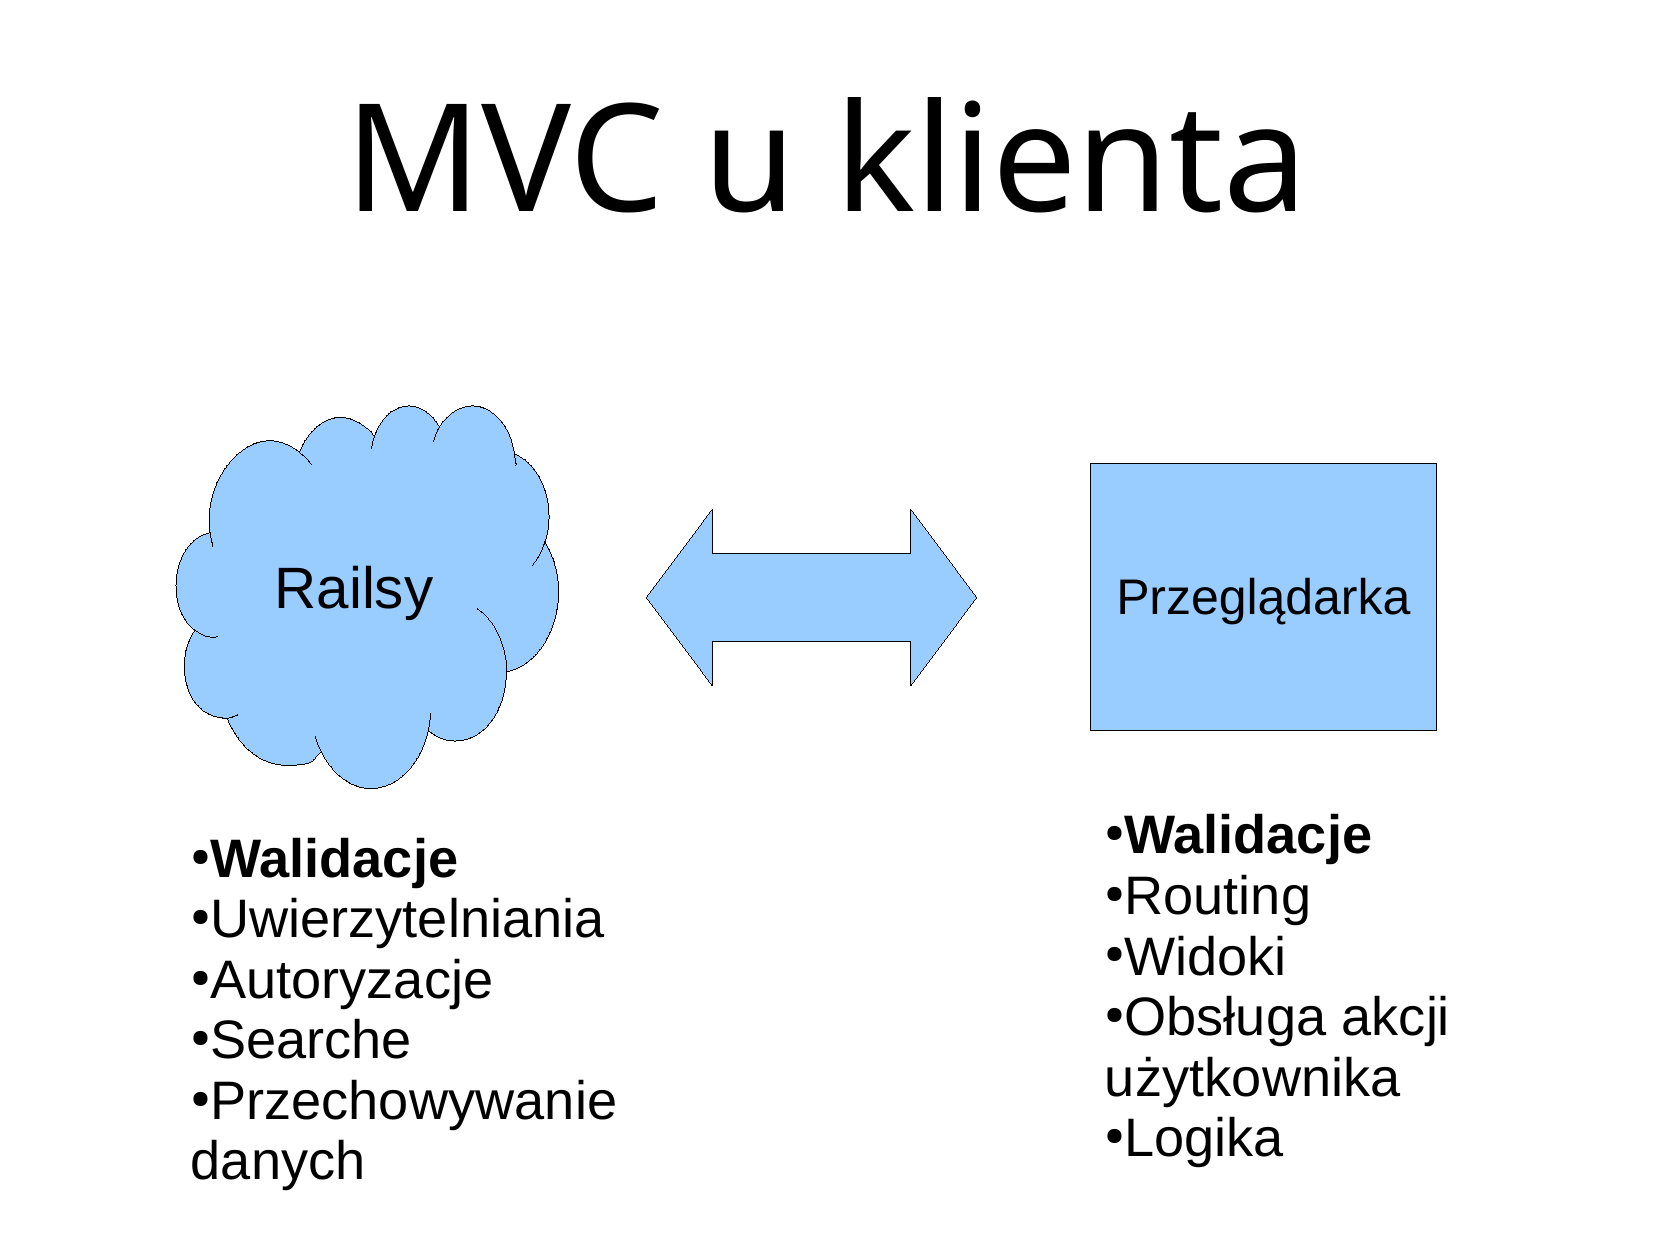

# MVC u klienta
Railsy
Przeglądarka
Walidacje
Routing
Widoki
Obsługa akcji użytkownika
Logika
Walidacje
Uwierzytelniania
Autoryzacje
Searche
Przechowywanie danych